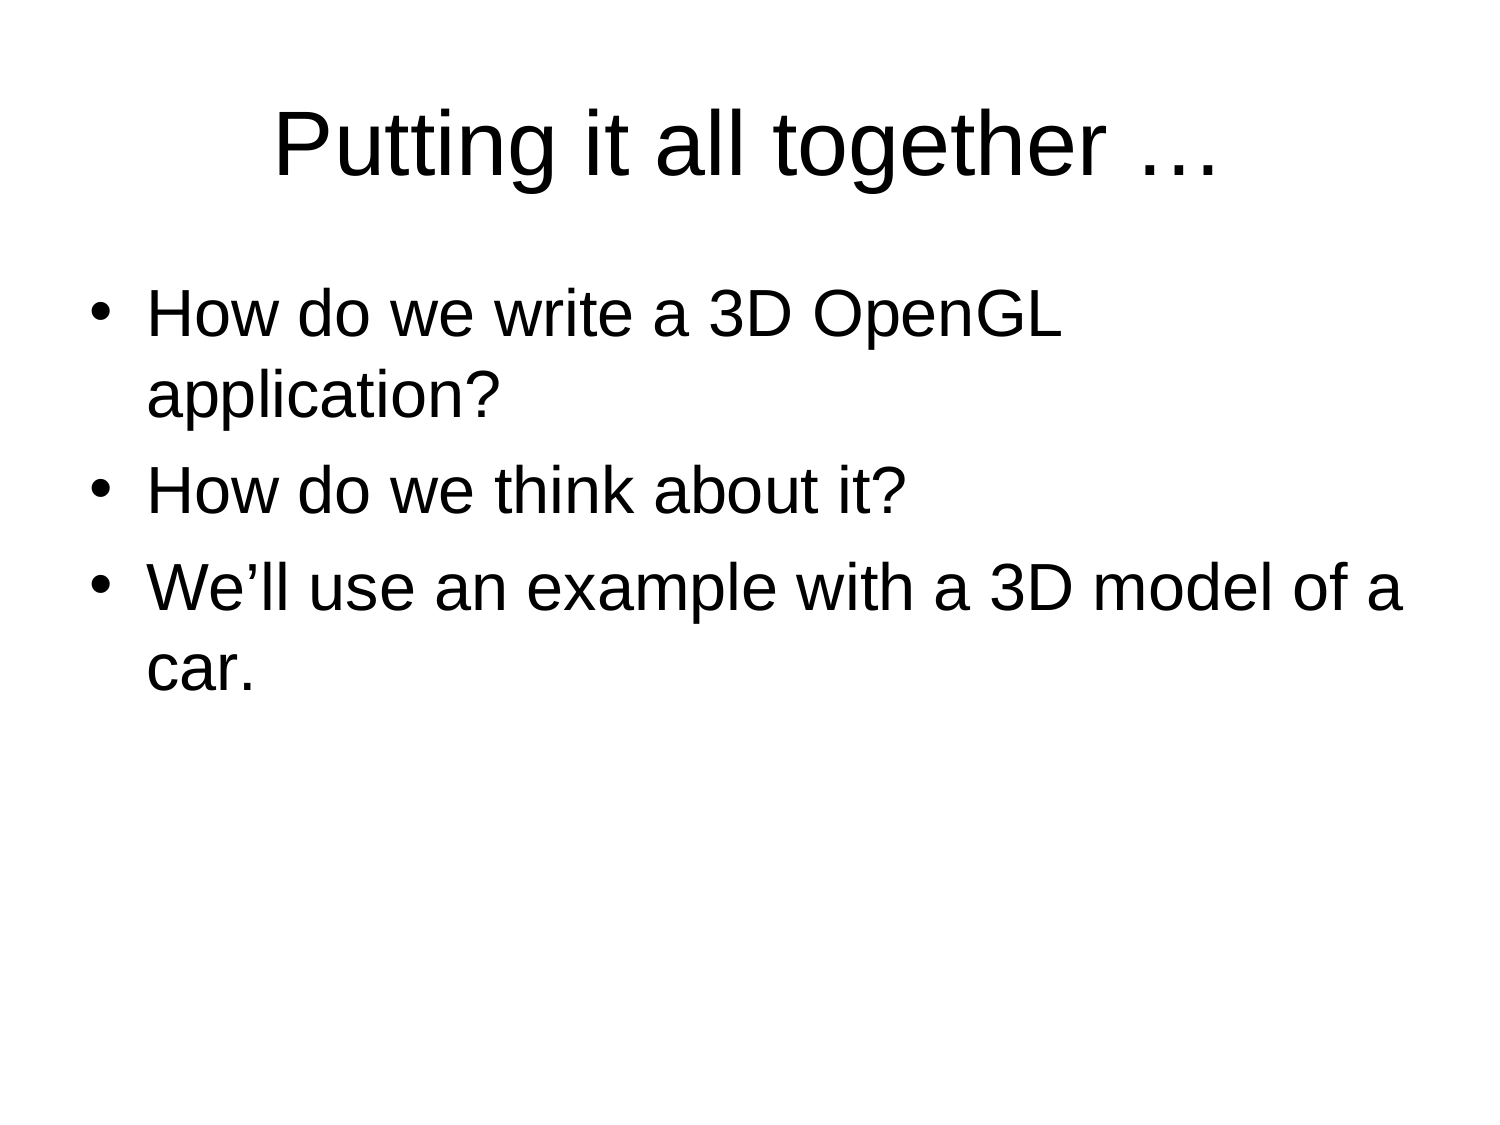

# Putting it all together …
How do we write a 3D OpenGL application?
How do we think about it?
We’ll use an example with a 3D model of a car.